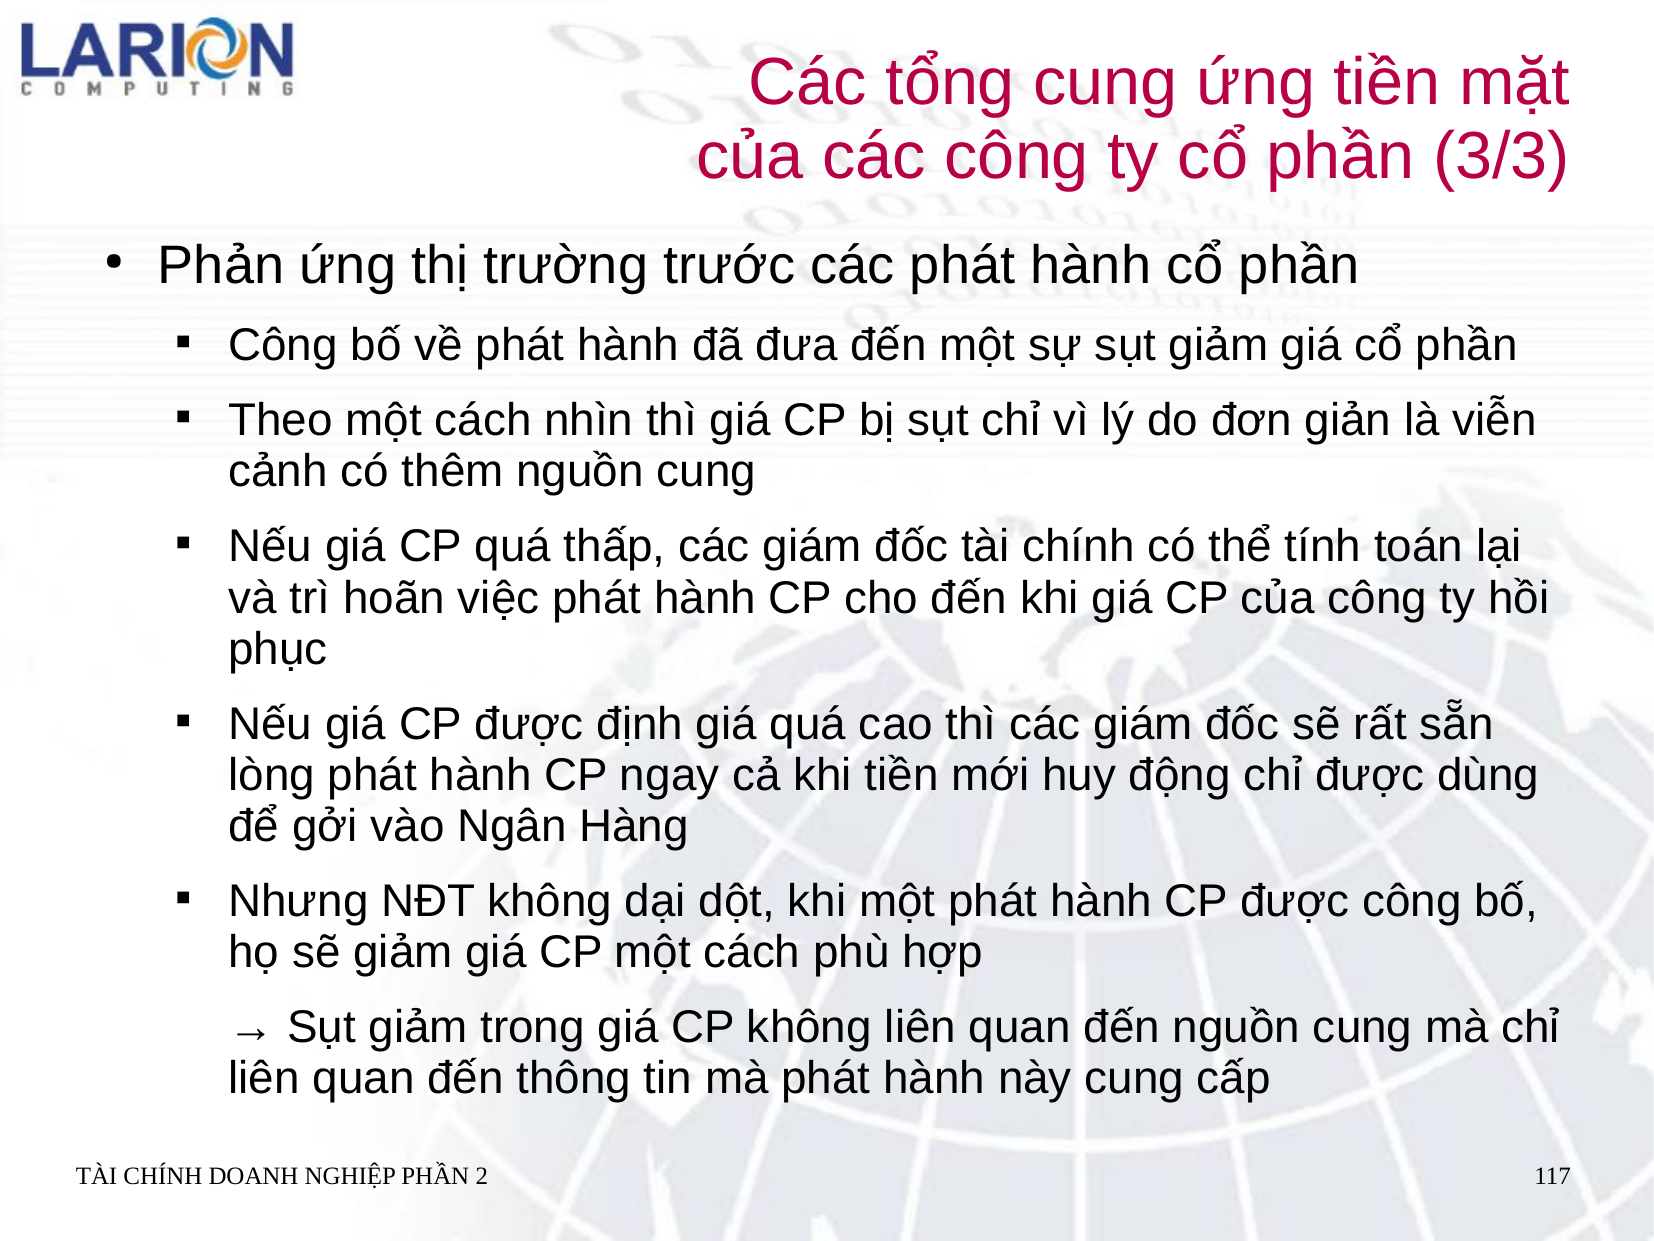

# Các tổng cung ứng tiền mặt của các công ty cổ phần (3/3)
Phản ứng thị trường trước các phát hành cổ phần
Công bố về phát hành đã đưa đến một sự sụt giảm giá cổ phần
Theo một cách nhìn thì giá CP bị sụt chỉ vì lý do đơn giản là viễn cảnh có thêm nguồn cung
Nếu giá CP quá thấp, các giám đốc tài chính có thể tính toán lại và trì hoãn việc phát hành CP cho đến khi giá CP của công ty hồi phục
Nếu giá CP được định giá quá cao thì các giám đốc sẽ rất sẵn lòng phát hành CP ngay cả khi tiền mới huy động chỉ được dùng để gởi vào Ngân Hàng
Nhưng NĐT không dại dột, khi một phát hành CP được công bố, họ sẽ giảm giá CP một cách phù hợp
→ Sụt giảm trong giá CP không liên quan đến nguồn cung mà chỉ liên quan đến thông tin mà phát hành này cung cấp
TÀI CHÍNH DOANH NGHIỆP PHẦN 2
117